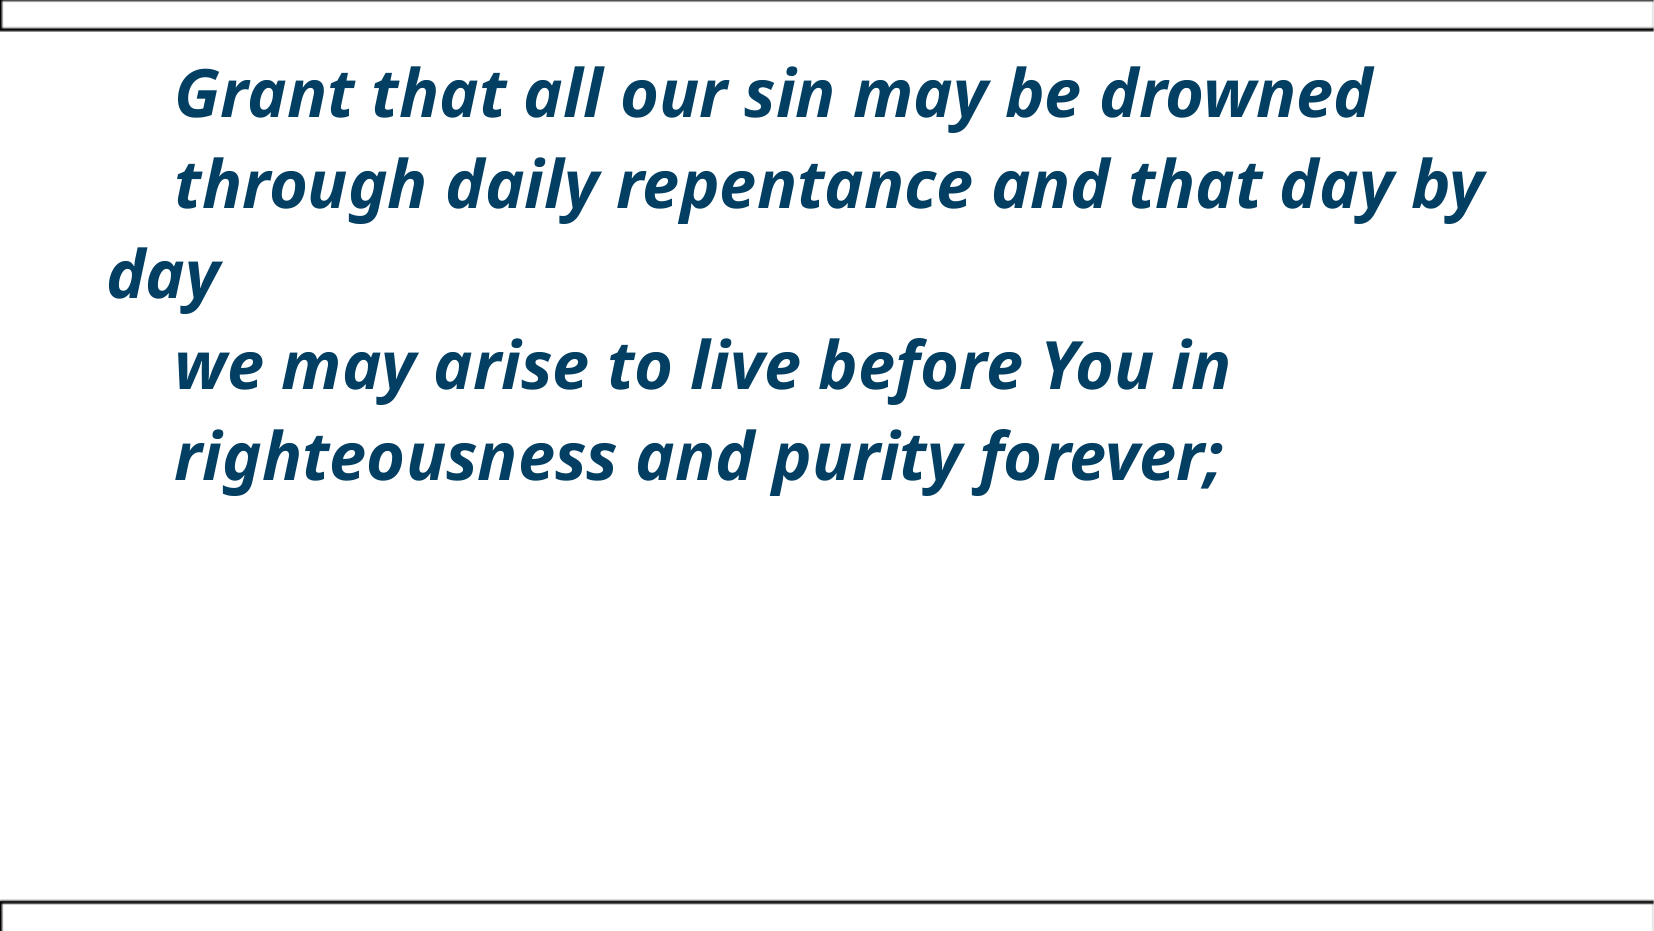

Grant that all our sin may be drowned
 through daily repentance and that day by day
 we may arise to live before You in
 righteousness and purity forever;